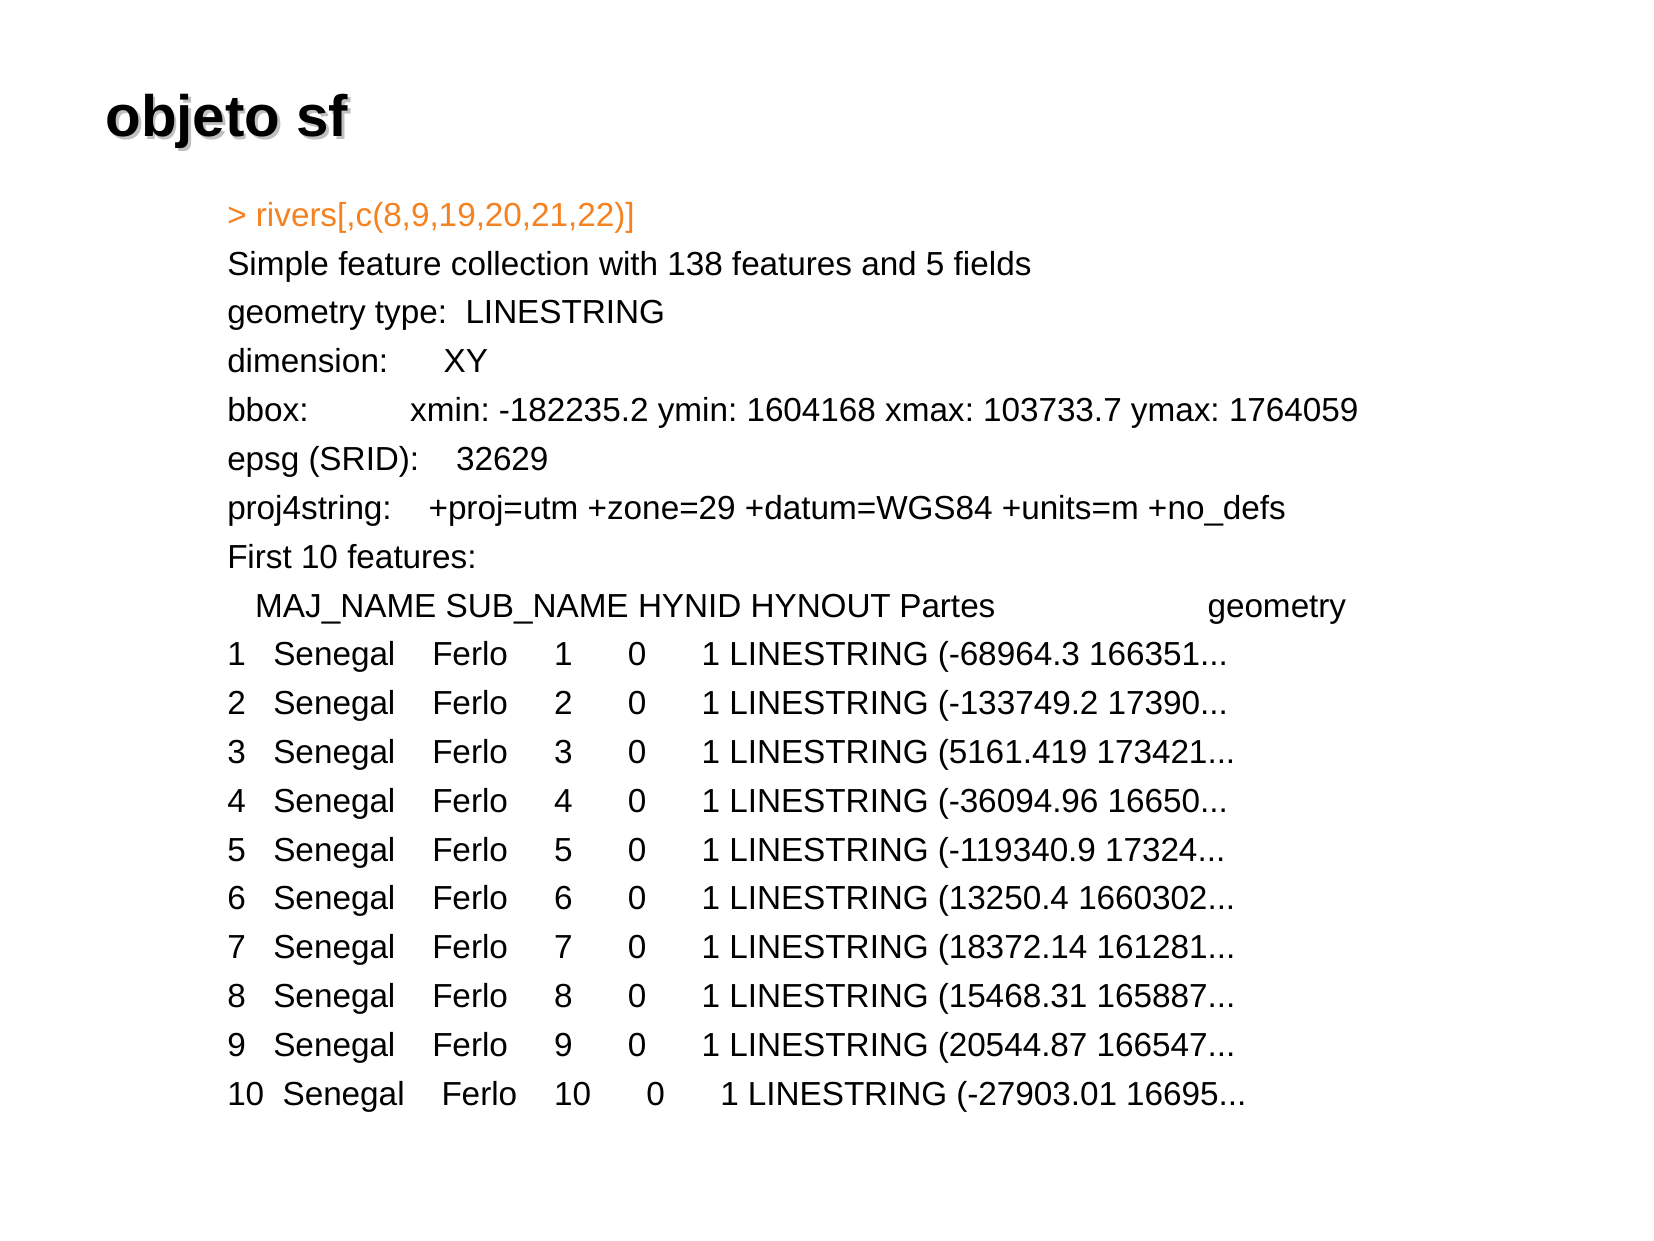

objeto sf
> rivers[,c(8,9,19,20,21,22)]
Simple feature collection with 138 features and 5 fields
geometry type: LINESTRING
dimension: XY
bbox: xmin: -182235.2 ymin: 1604168 xmax: 103733.7 ymax: 1764059
epsg (SRID): 32629
proj4string: +proj=utm +zone=29 +datum=WGS84 +units=m +no_defs
First 10 features:
 MAJ_NAME SUB_NAME HYNID HYNOUT Partes geometry
1 Senegal Ferlo 1 0 1 LINESTRING (-68964.3 166351...
2 Senegal Ferlo 2 0 1 LINESTRING (-133749.2 17390...
3 Senegal Ferlo 3 0 1 LINESTRING (5161.419 173421...
4 Senegal Ferlo 4 0 1 LINESTRING (-36094.96 16650...
5 Senegal Ferlo 5 0 1 LINESTRING (-119340.9 17324...
6 Senegal Ferlo 6 0 1 LINESTRING (13250.4 1660302...
7 Senegal Ferlo 7 0 1 LINESTRING (18372.14 161281...
8 Senegal Ferlo 8 0 1 LINESTRING (15468.31 165887...
9 Senegal Ferlo 9 0 1 LINESTRING (20544.87 166547...
10 Senegal Ferlo 10 0 1 LINESTRING (-27903.01 16695...